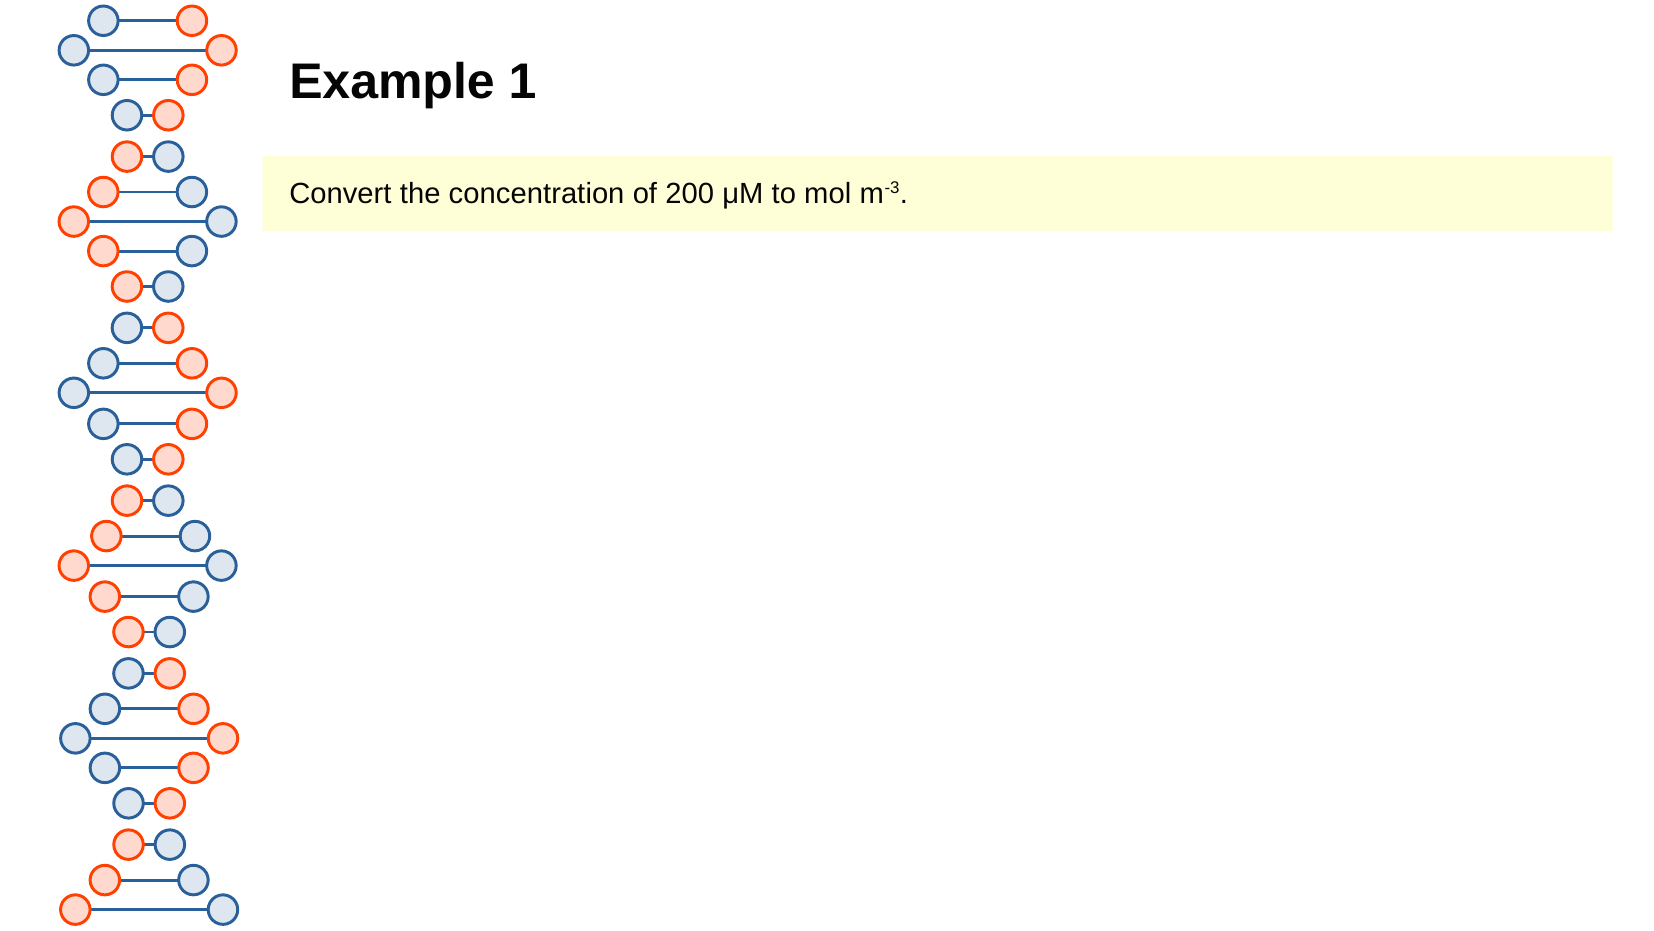

Example 1
# Convert the concentration of 200 μM to mol m-3.